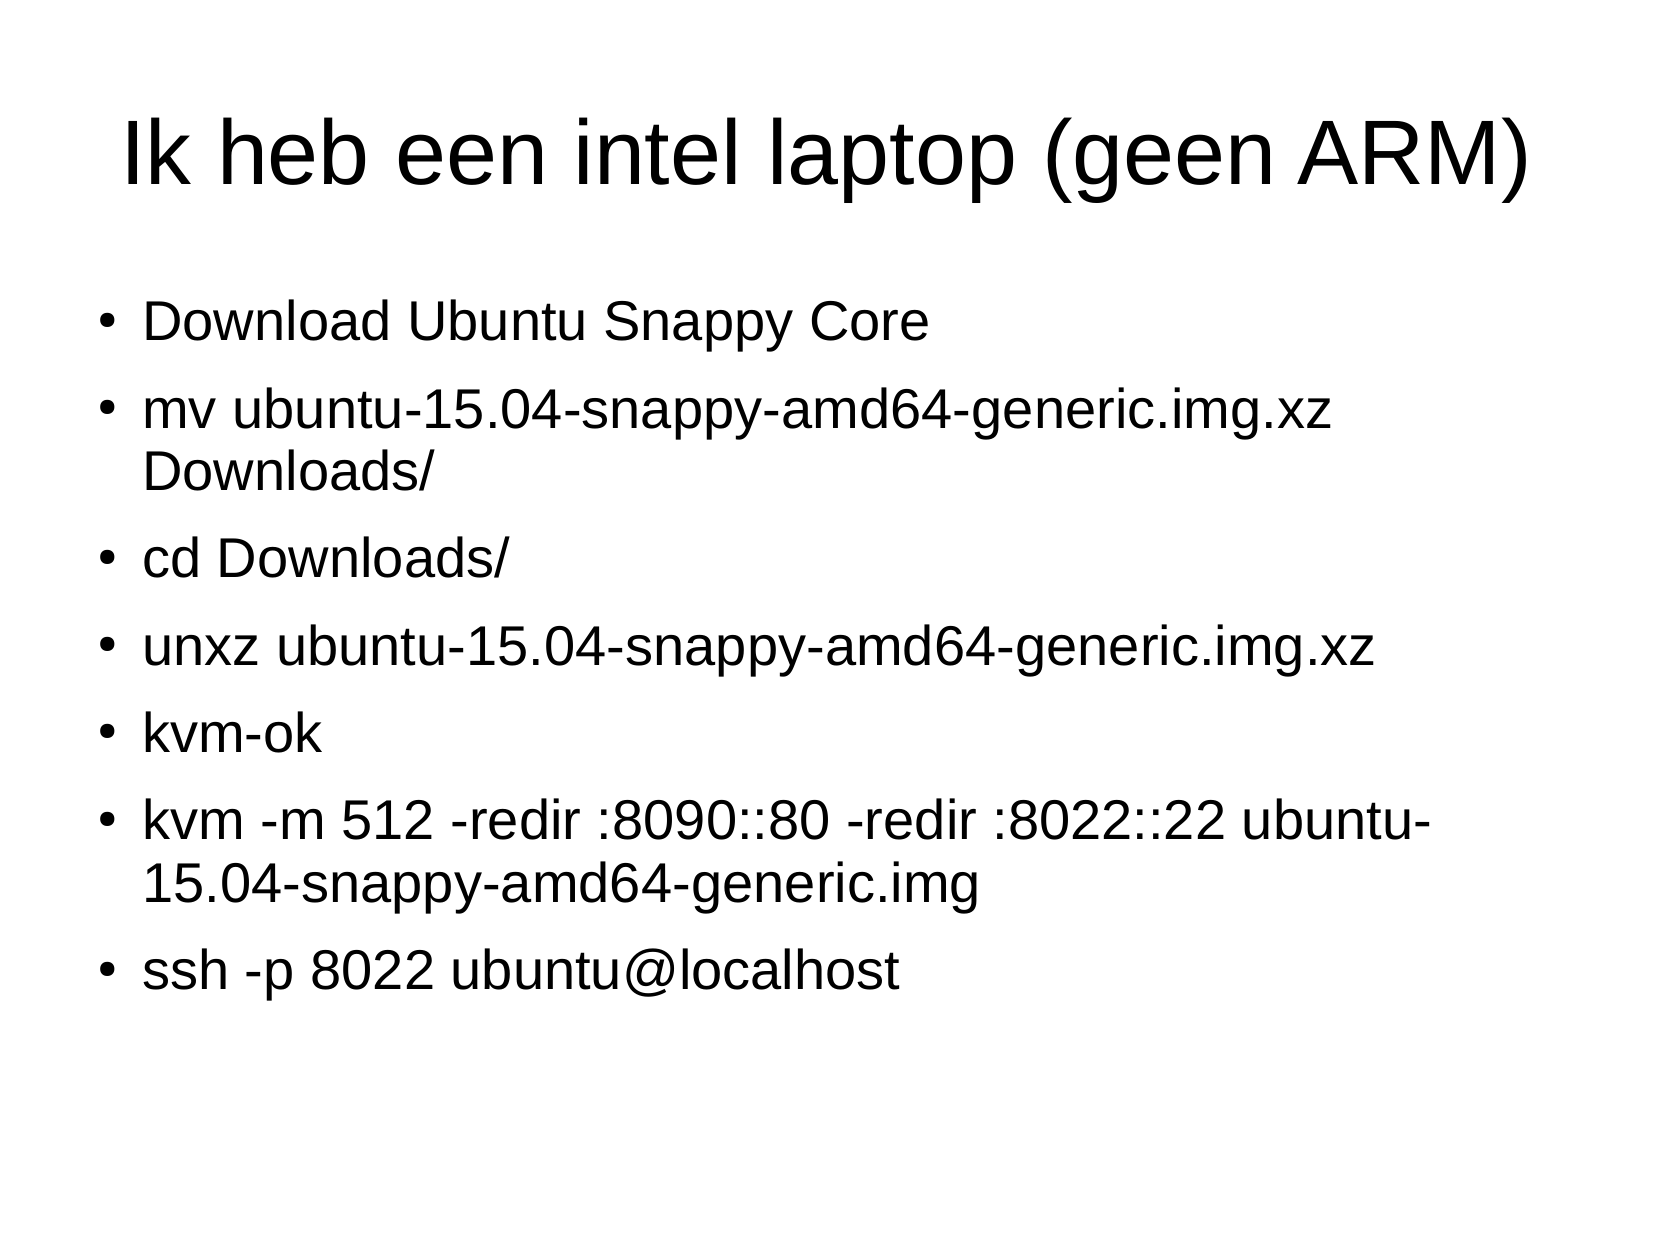

# Ik heb een intel laptop (geen ARM)
Download Ubuntu Snappy Core
mv ubuntu-15.04-snappy-amd64-generic.img.xz Downloads/
cd Downloads/
unxz ubuntu-15.04-snappy-amd64-generic.img.xz
kvm-ok
kvm -m 512 -redir :8090::80 -redir :8022::22 ubuntu-15.04-snappy-amd64-generic.img
ssh -p 8022 ubuntu@localhost